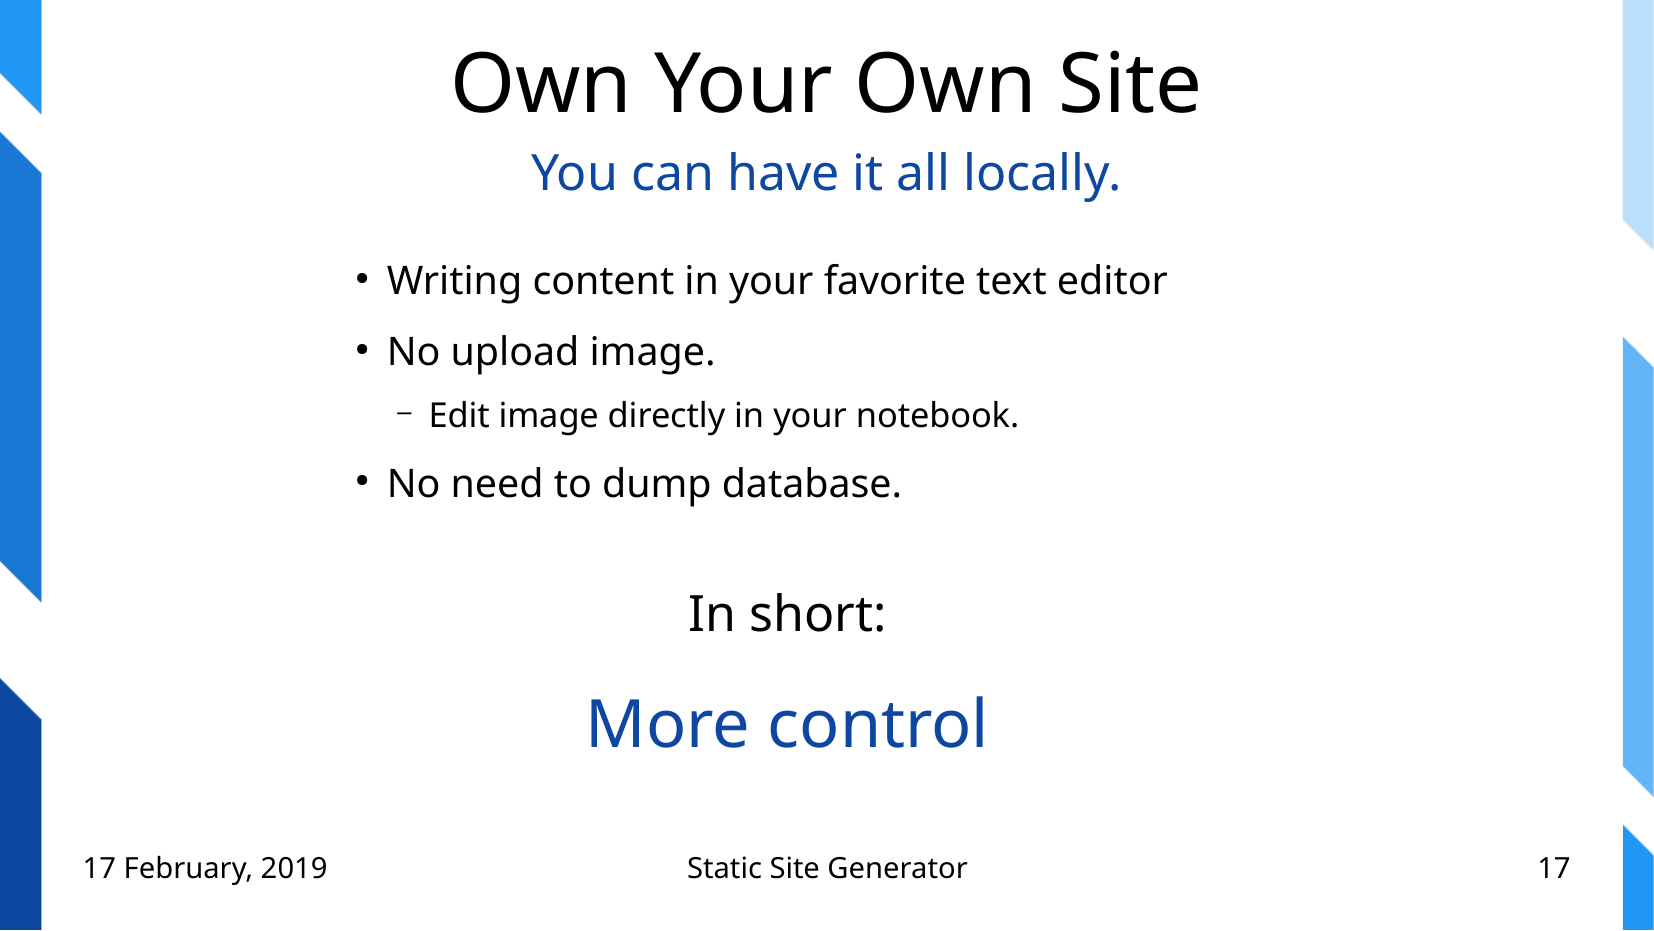

# Own Your Own Site You can have it all locally.
Writing content in your favorite text editor
No upload image.
Edit image directly in your notebook.
No need to dump database.
In short:
More control
17 February, 2019
Static Site Generator
17